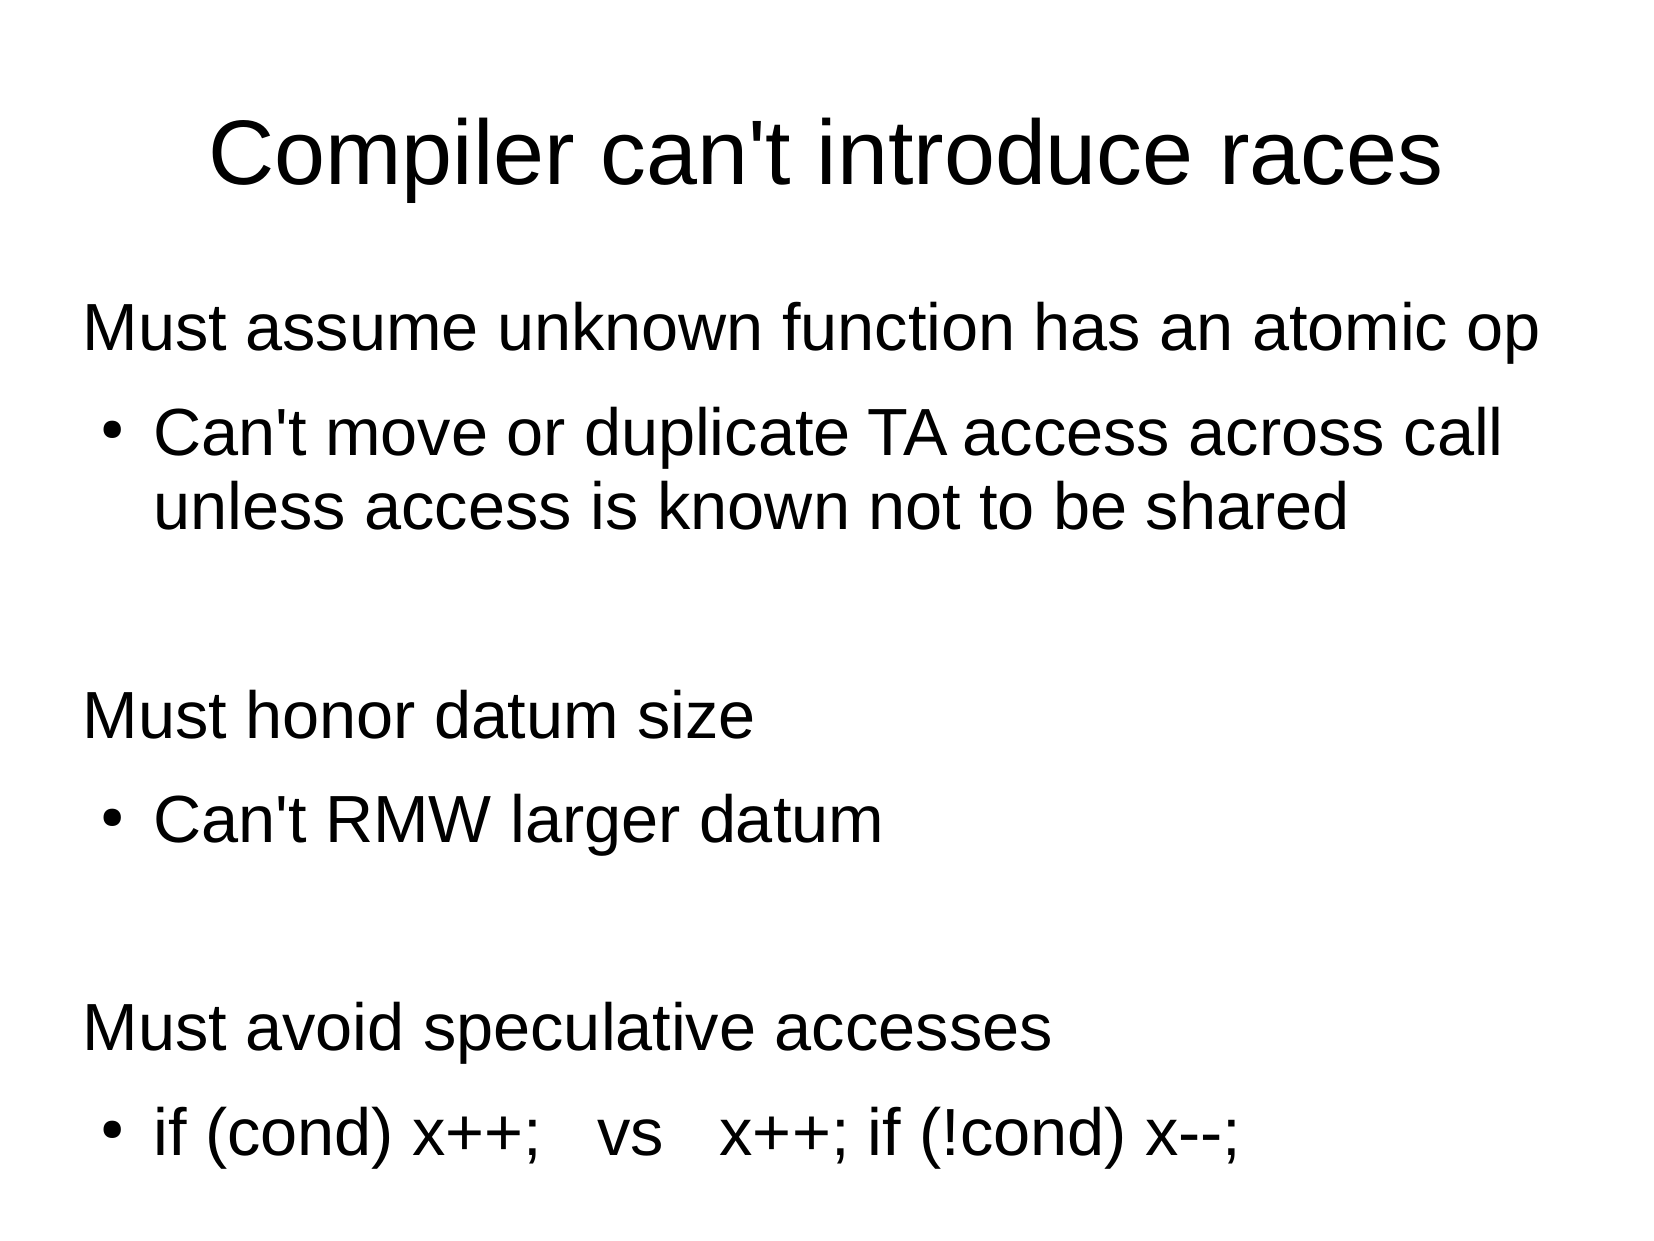

# Compiler can't introduce races
Must assume unknown function has an atomic op
Can't move or duplicate TA access across call unless access is known not to be shared
Must honor datum size
Can't RMW larger datum
Must avoid speculative accesses
if (cond) x++; vs x++; if (!cond) x--;